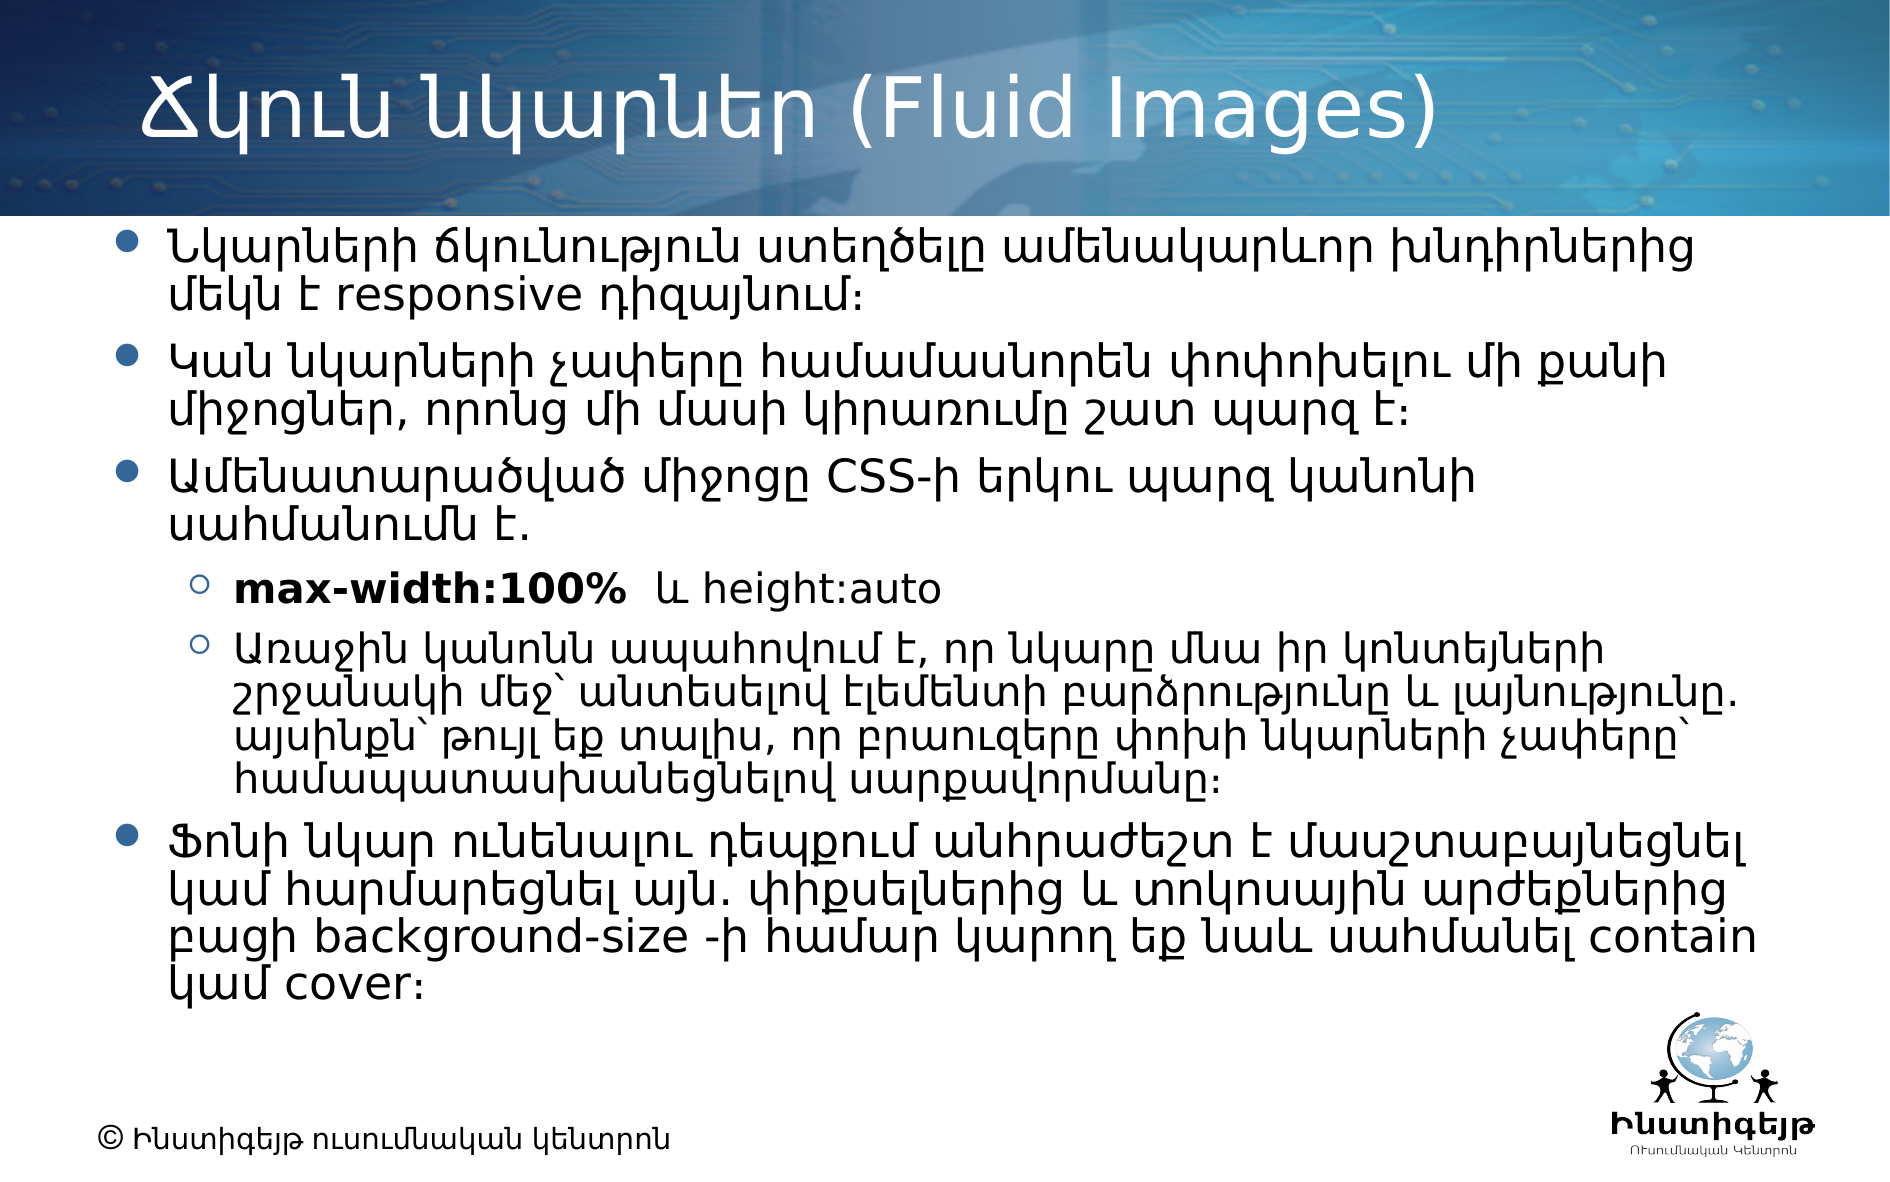

Ճկուն նկարներ (Fluid Images)
# Նկարների ճկունություն ստեղծելը ամենակարևոր խնդիրներից մեկն է responsive դիզայնում։
Կան նկարների չափերը համամասնորեն փոփոխելու մի քանի միջոցներ, որոնց մի մասի կիրառումը շատ պարզ է։
Ամենատարածված միջոցը CSS-ի երկու պարզ կանոնի սահմանումն է․
max-width:100% և height:auto
Առաջին կանոնն ապահովում է, որ նկարը մնա իր կոնտեյների շրջանակի մեջ՝ անտեսելով էլեմենտի բարձրությունը և լայնությունը․ այսինքն՝ թույլ եք տալիս, որ բրաուզերը փոխի նկարների չափերը՝ համապատասխանեցնելով սարքավորմանը։
Ֆոնի նկար ունենալու դեպքում անհրաժեշտ է մասշտաբայնեցնել կամ հարմարեցնել այն․ փիքսելներից և տոկոսային արժեքներից բացի background-size -ի համար կարող եք նաև սահմանել contain կամ cover։